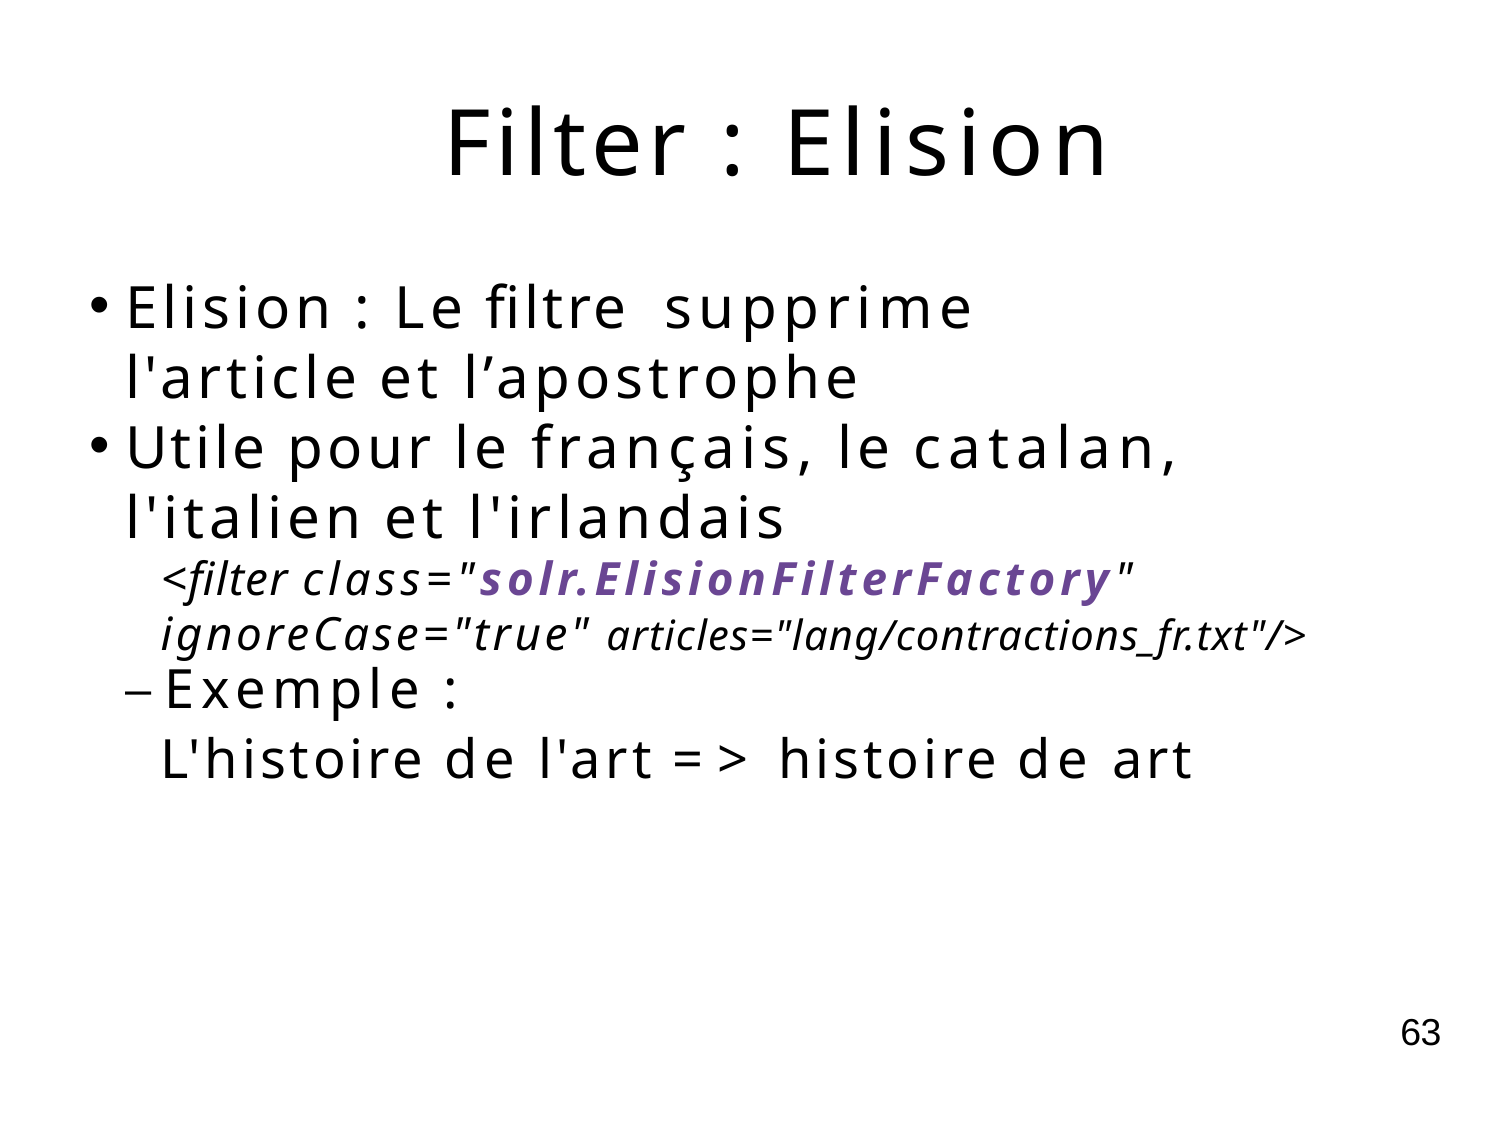

# Filter : Elision
Elision : Le filtre	supprime l'article et l’apostrophe
Utile pour le français, le catalan, l'italien et l'irlandais
<filter class="solr.ElisionFilterFactory" ignoreCase="true" articles="lang/contractions_fr.txt"/>
– Exemple :
L'histoire de l'art => histoire de art
63